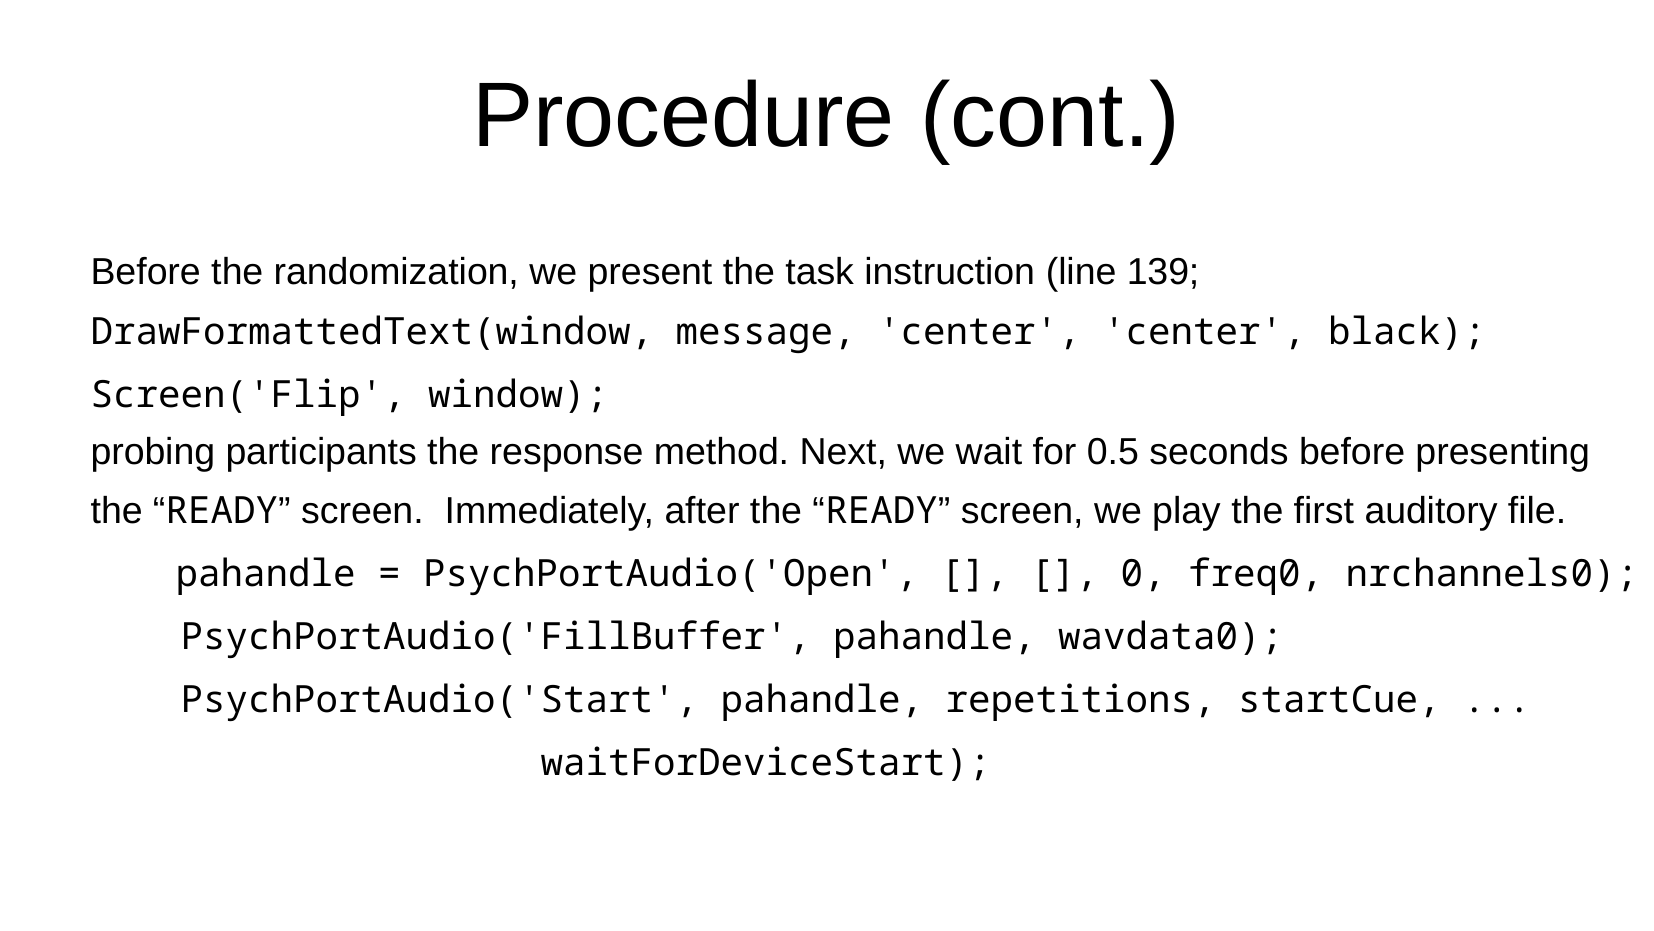

# Procedure (cont.)
Before the randomization, we present the task instruction ​(line 139;
DrawFormattedText(window, message, 'center', 'center', black);
Screen('Flip', window);
probing participants the response method. Next, we wait for 0.5 seconds before presenting
the “READY” screen. Immediately, after the “READY” screen, we play the first auditory file.
 pahandle = PsychPortAudio('Open', [], [], 0, freq0, nrchannels0);
 PsychPortAudio('FillBuffer', pahandle, wavdata0);
 PsychPortAudio('Start', pahandle, repetitions, startCue, ...
 waitForDeviceStart);